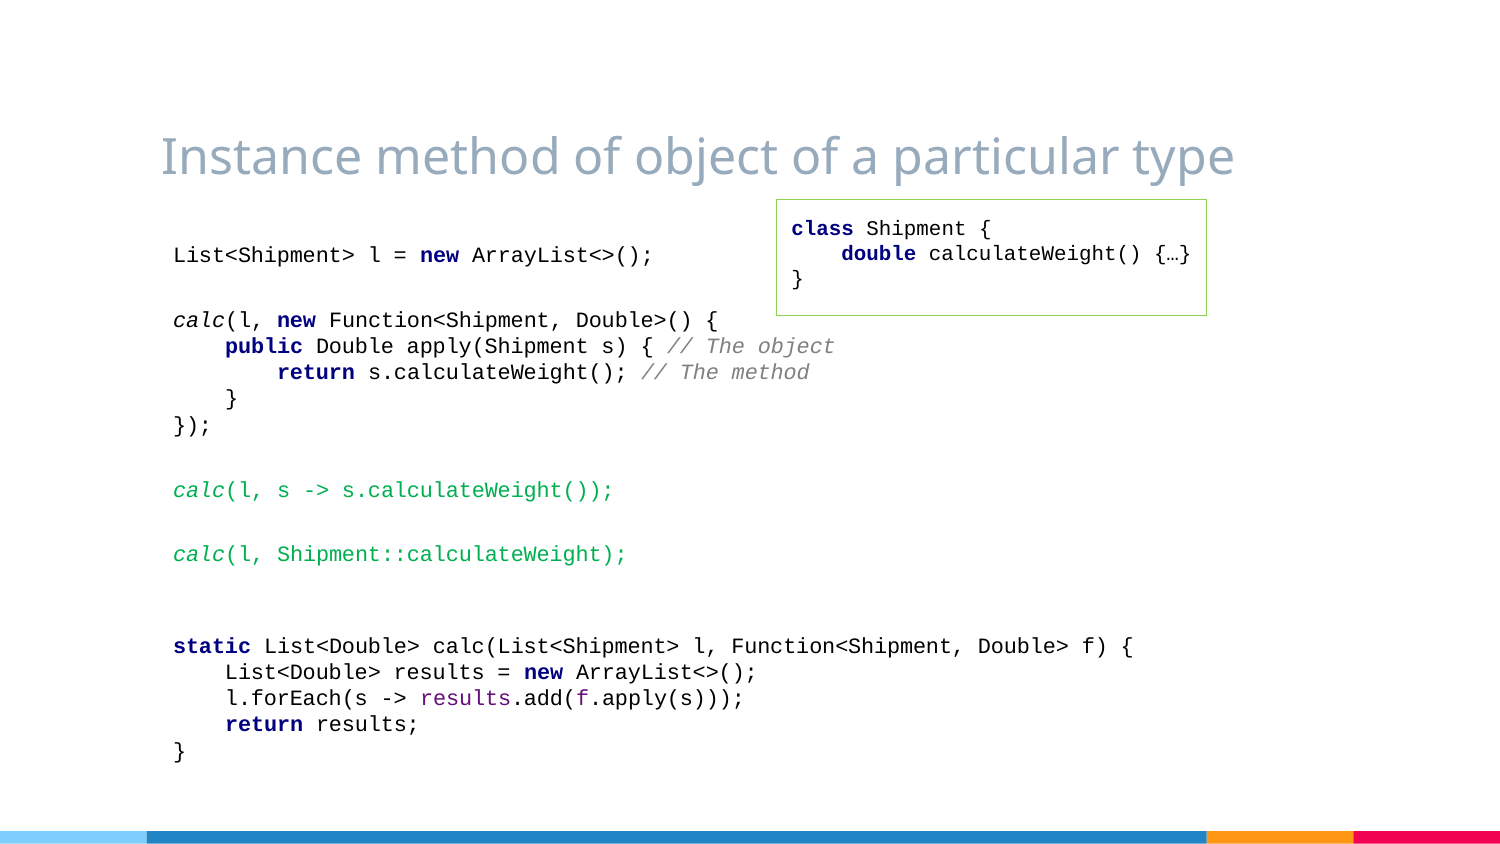

# Instance method of object of a particular type
class Shipment {
 double calculateWeight() {…}
}
List<Shipment> l = new ArrayList<>();
calc(l, new Function<Shipment, Double>() {
 public Double apply(Shipment s) { // The object
 return s.calculateWeight(); // The method
 }
});
calc(l, s -> s.calculateWeight());
calc(l, Shipment::calculateWeight);
static List<Double> calc(List<Shipment> l, Function<Shipment, Double> f) {
 List<Double> results = new ArrayList<>();
 l.forEach(s -> results.add(f.apply(s)));
 return results;
}